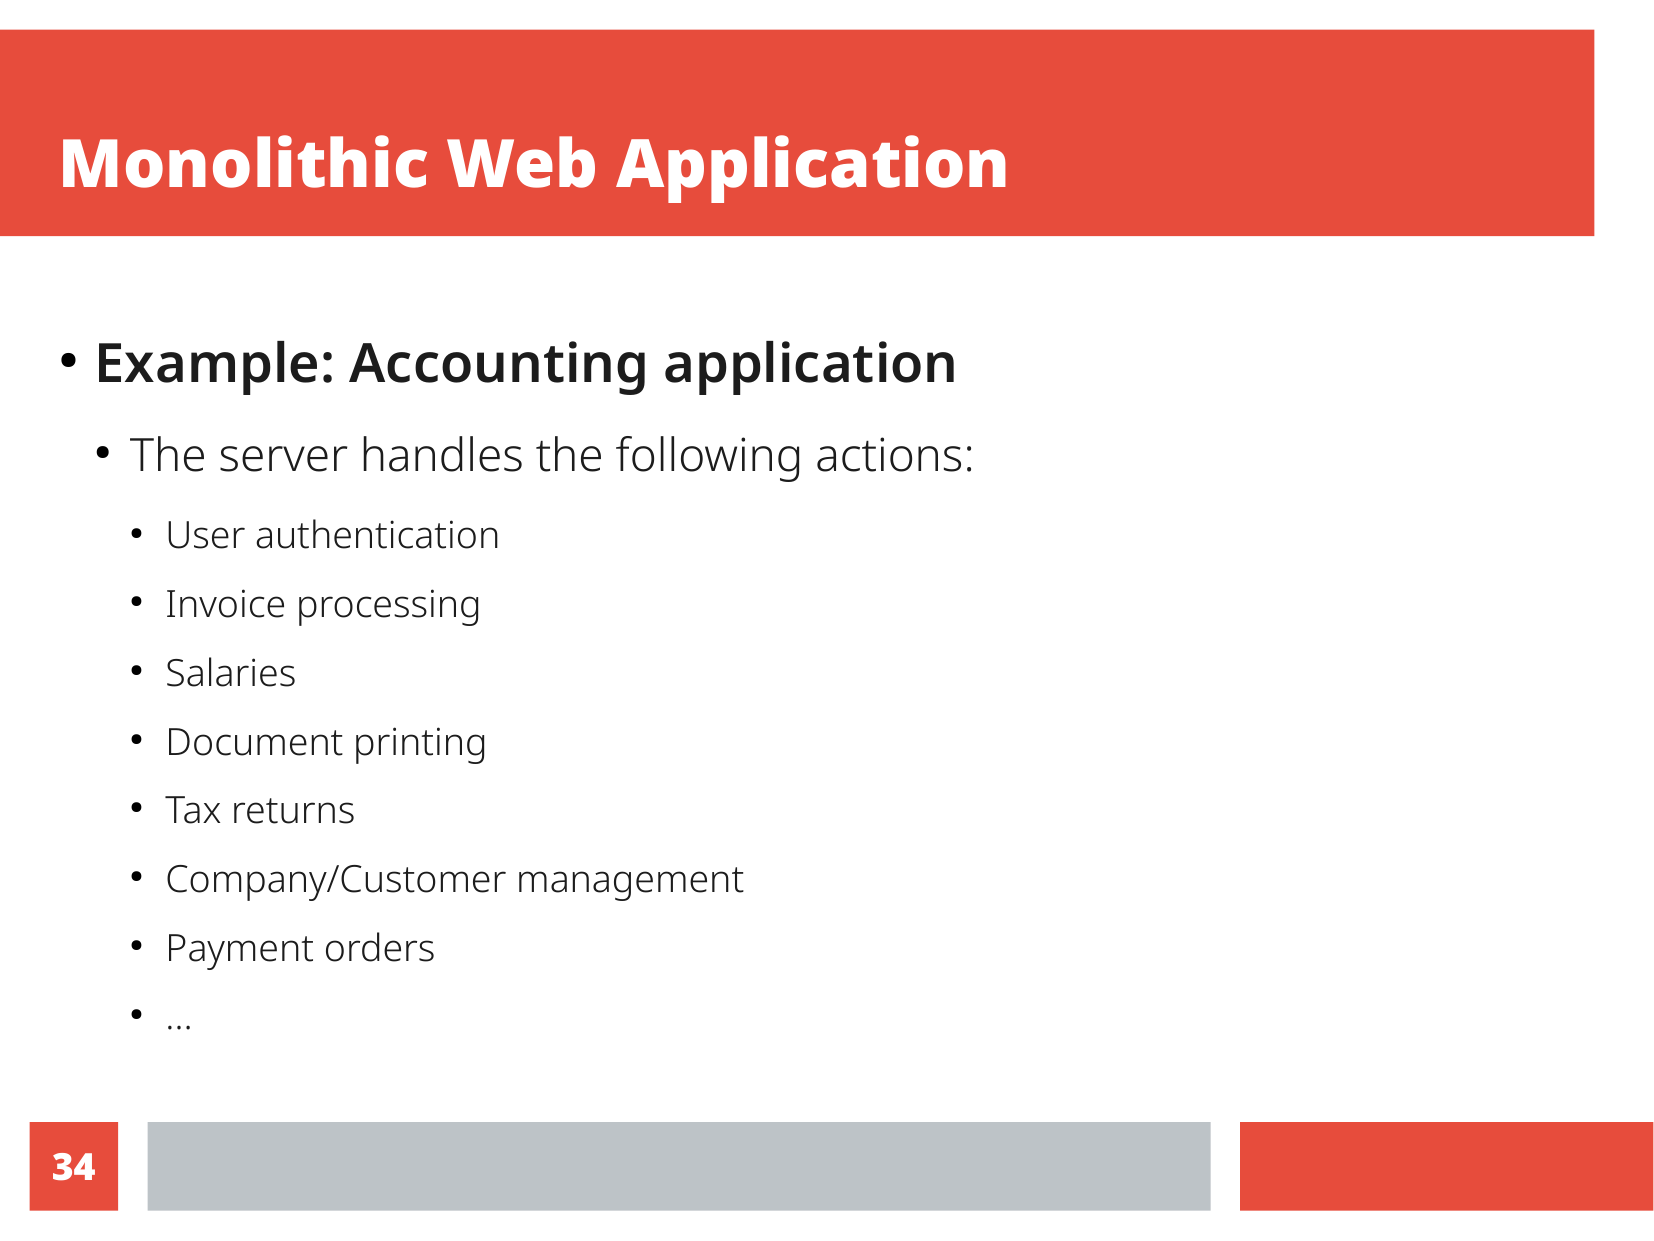

# Monolithic Web Application
Example: Accounting application
The server handles the following actions:
User authentication
Invoice processing
Salaries
Document printing
Tax returns
Company/Customer management
Payment orders
…
34